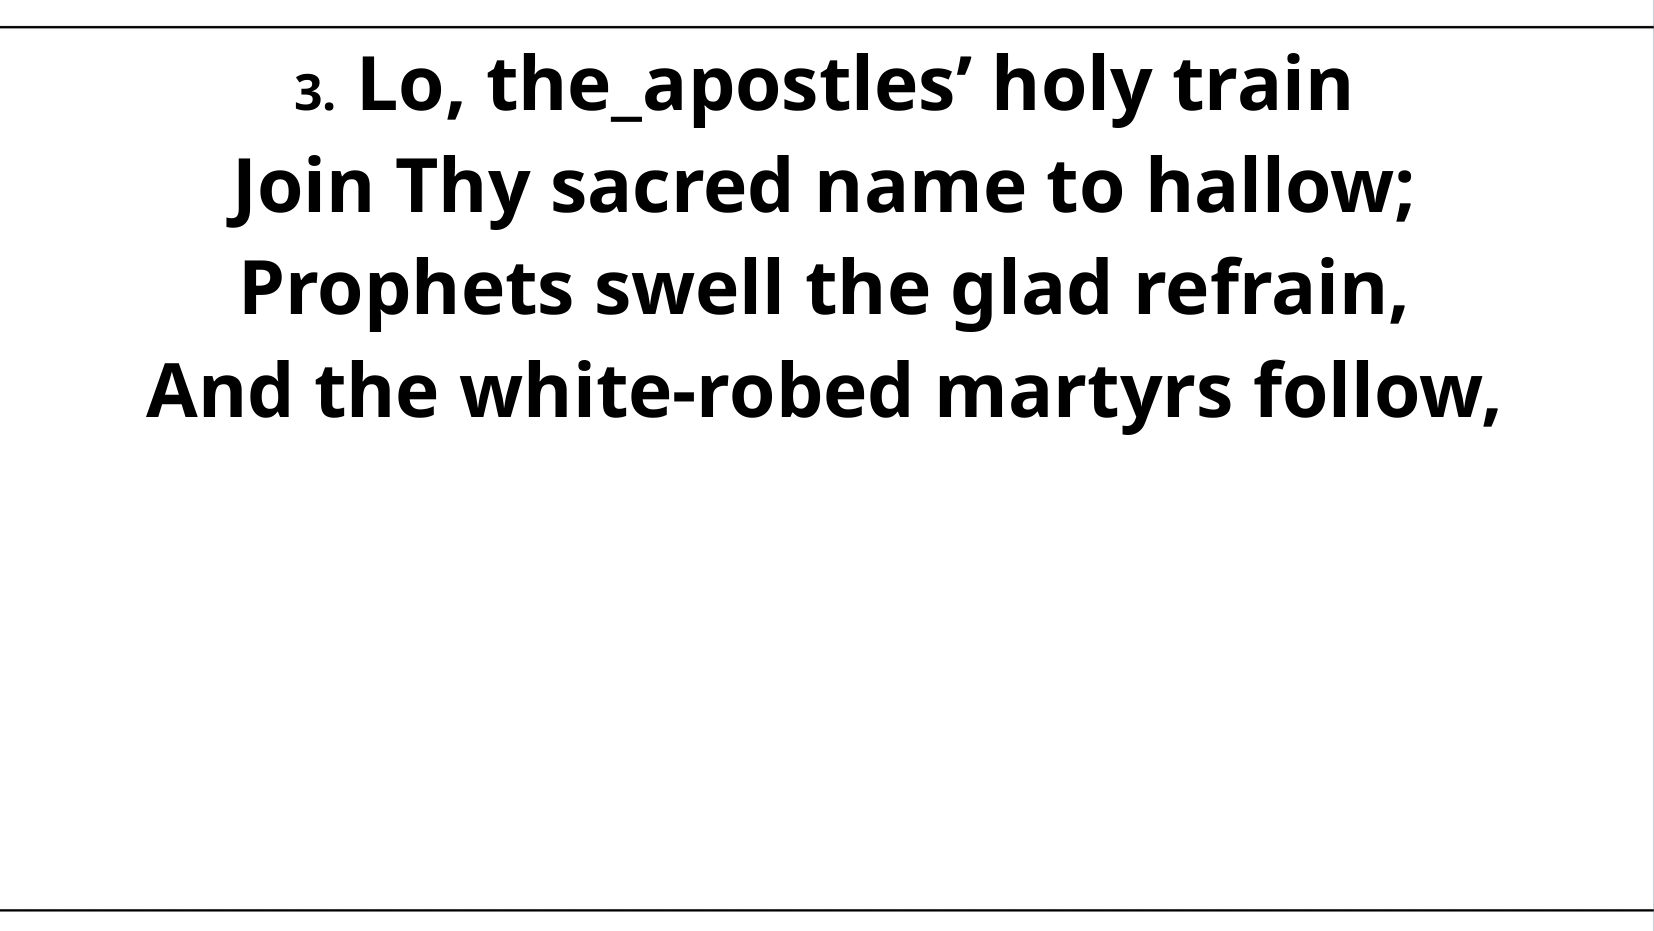

3. Lo, the_apostles’ holy train
Join Thy sacred name to hallow;
Prophets swell the glad refrain,
And the white-robed martyrs follow,